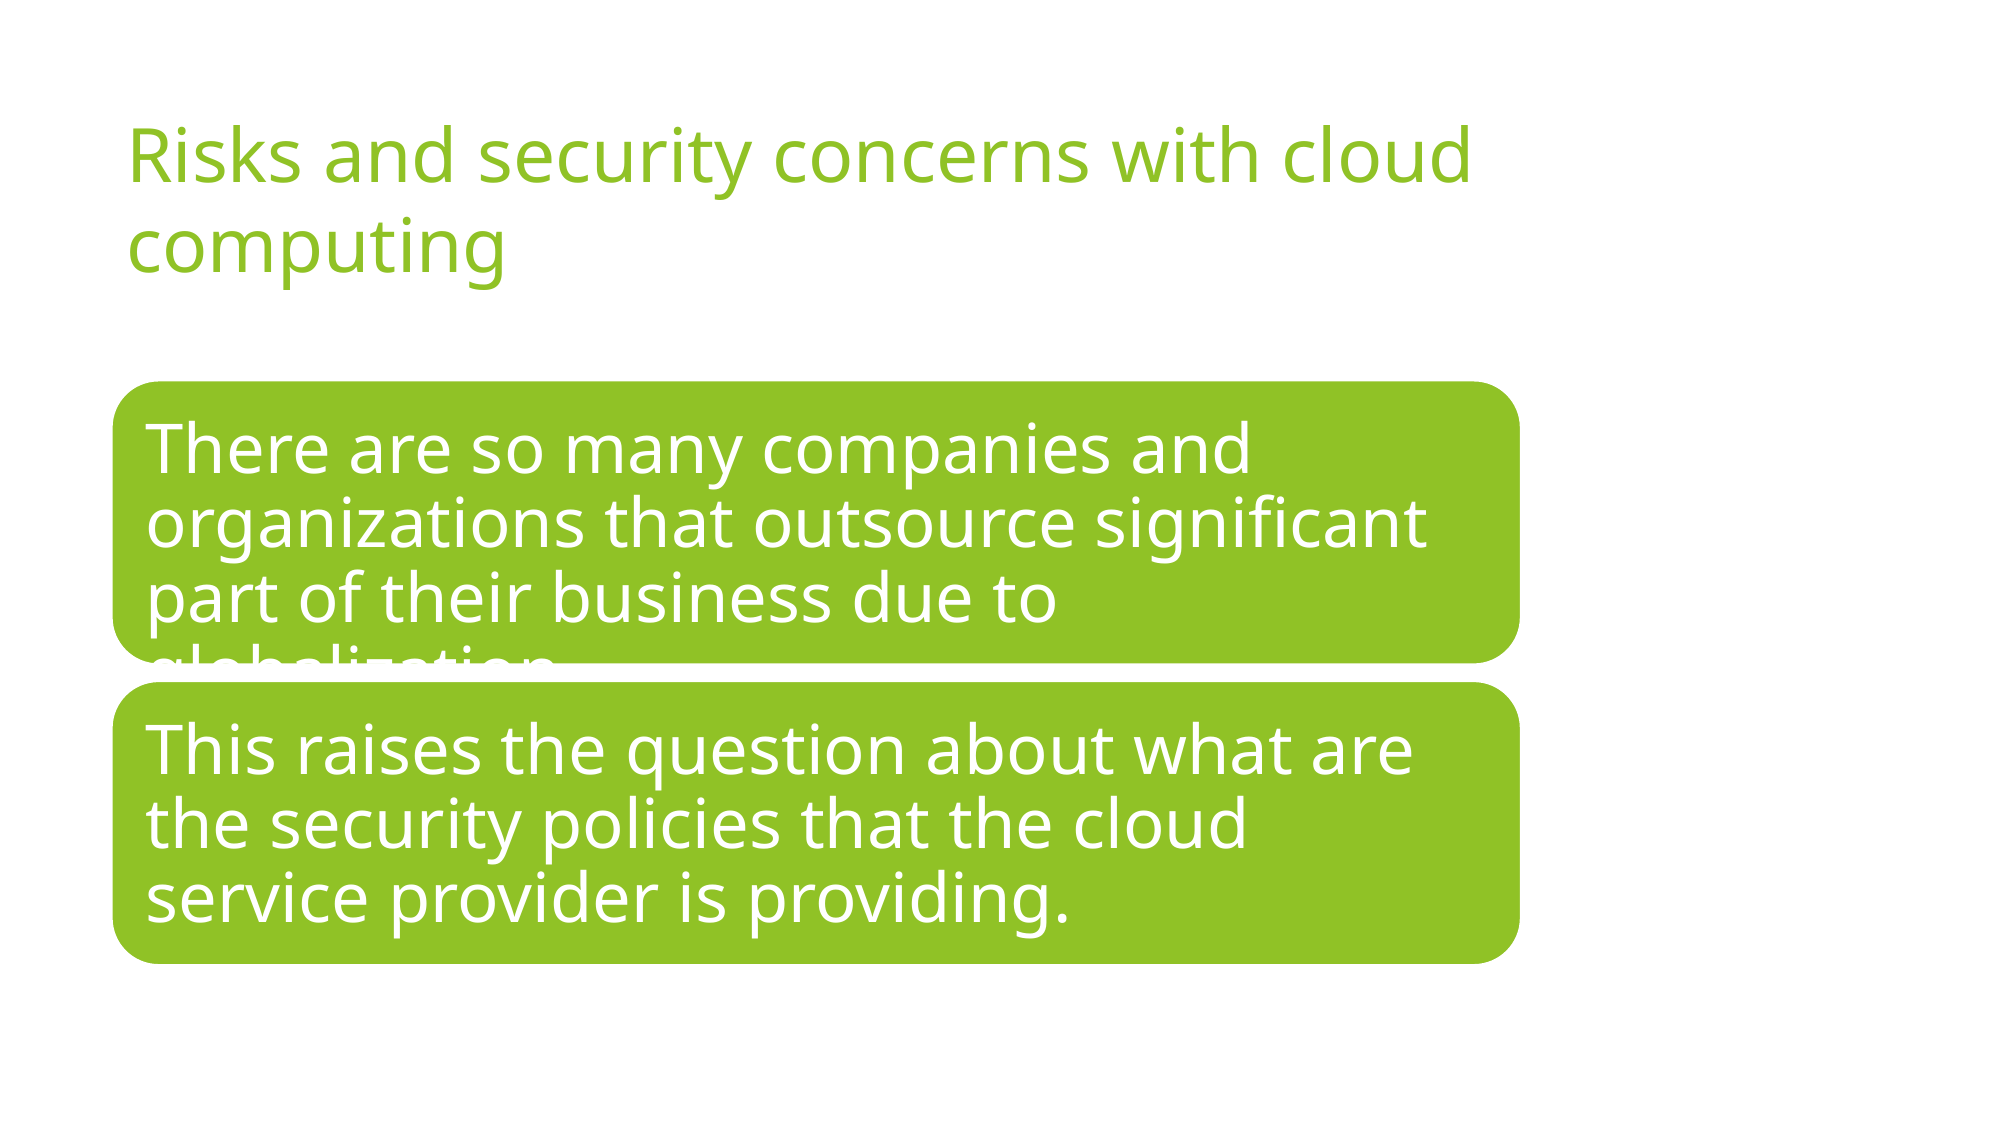

# Risks and security concerns with cloud computing
There are so many companies and organizations that outsource significant part of their business due to globalization.
This raises the question about what are the security policies that the cloud service provider is providing.